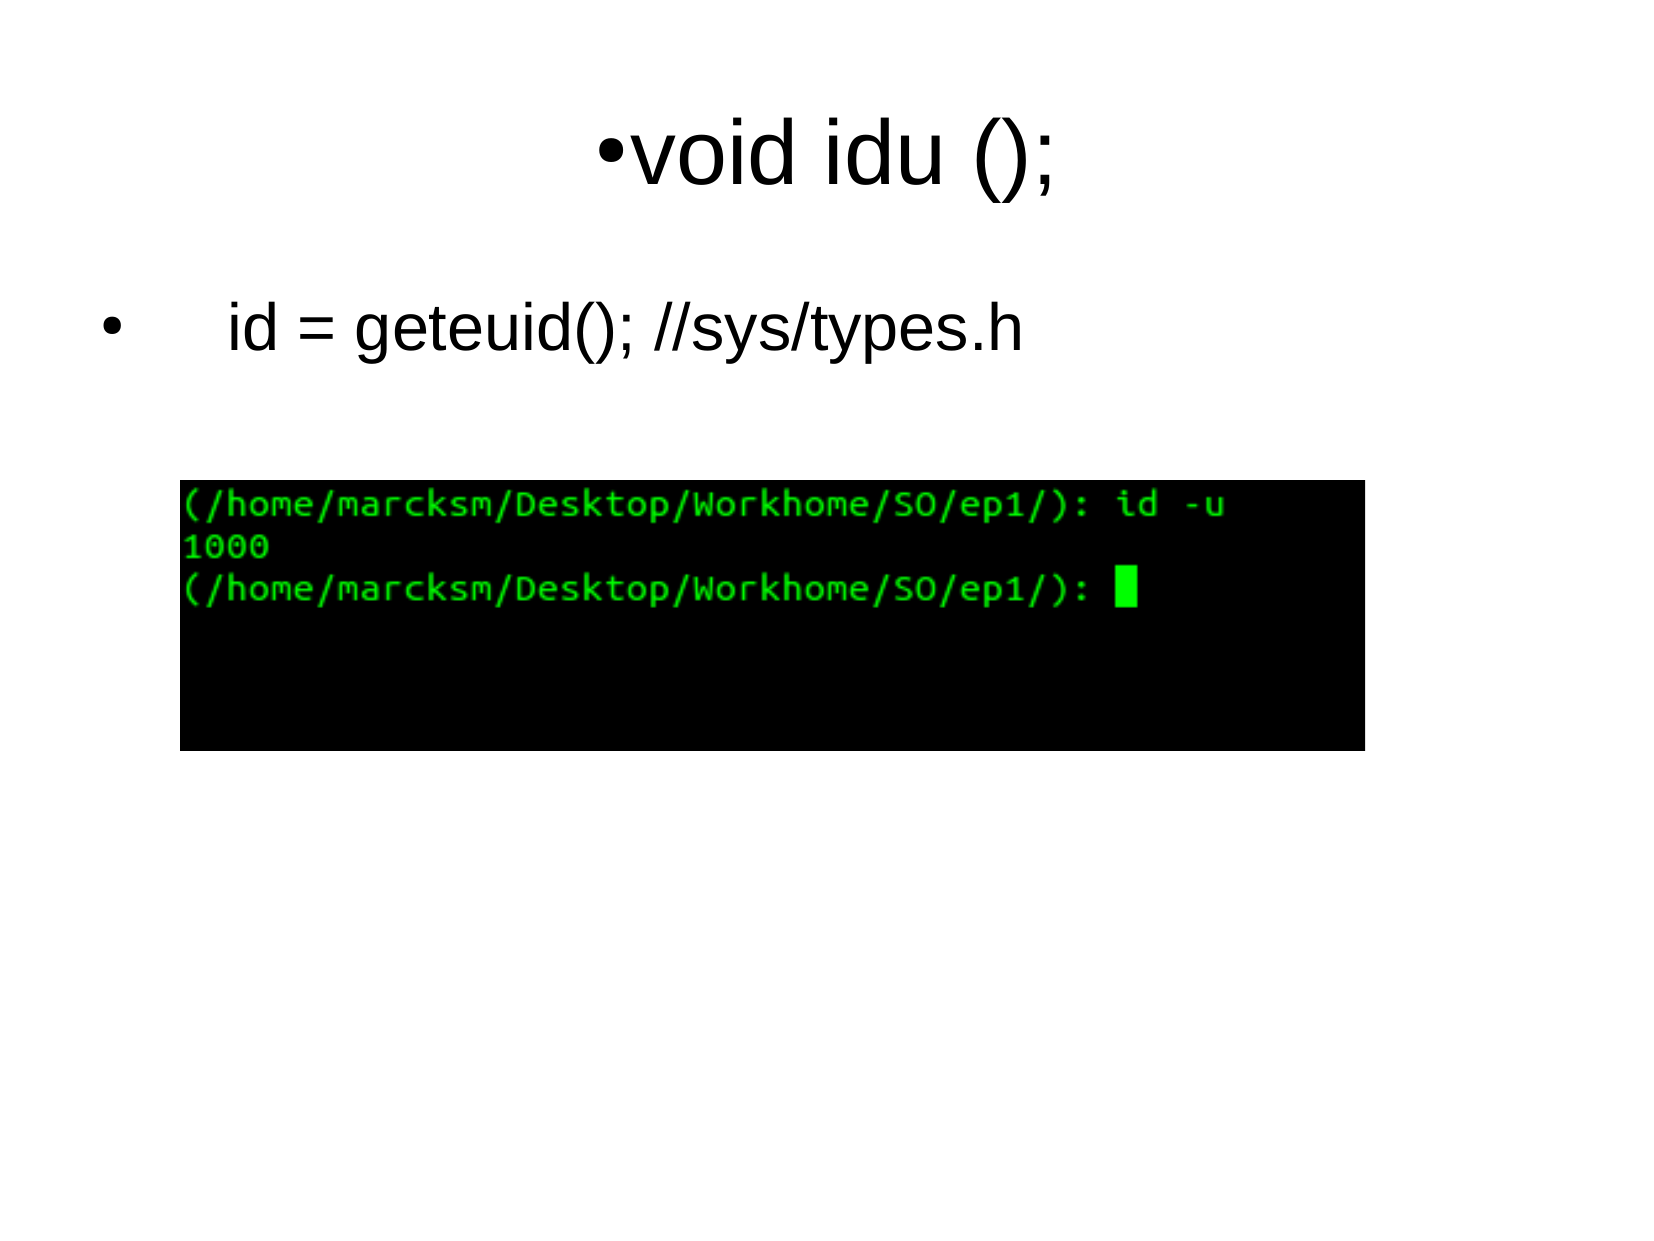

# void idu ();
 id = geteuid(); //sys/types.h